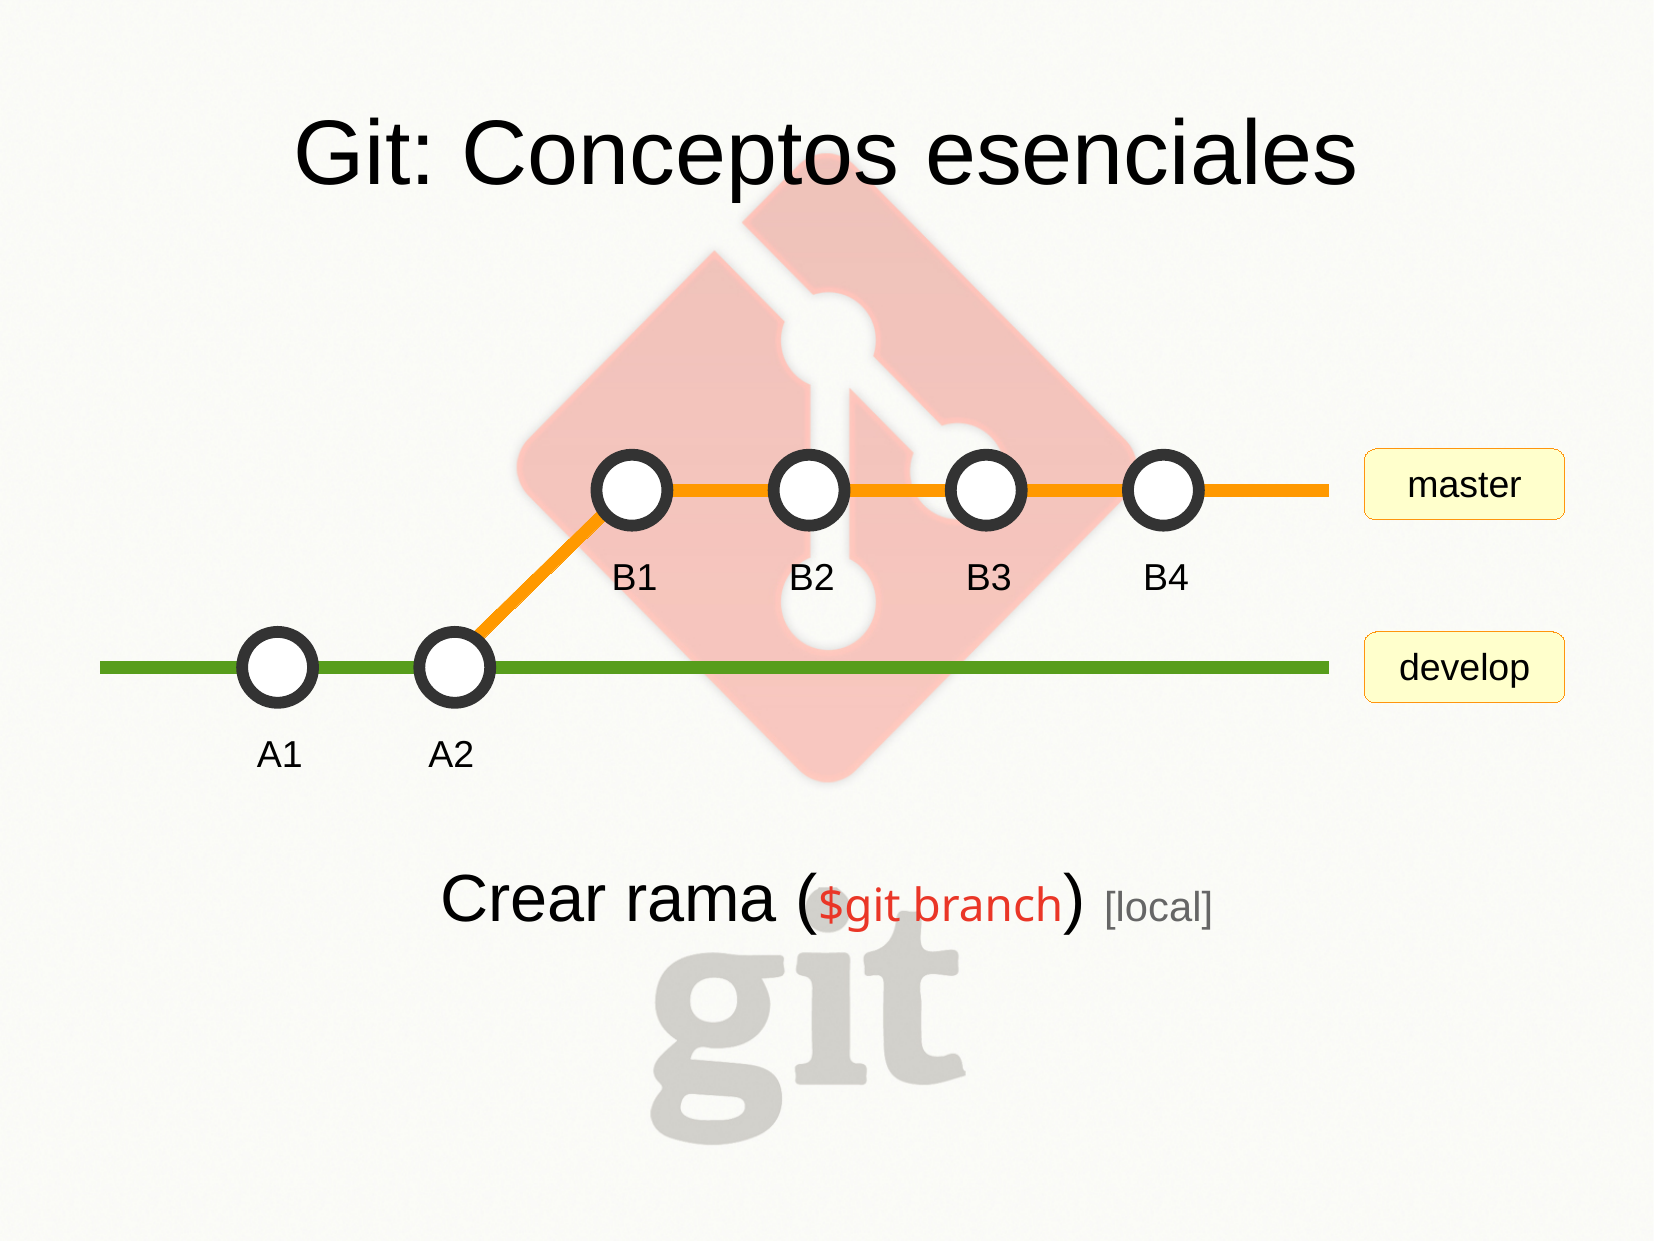

# Git: Conceptos esenciales
master
Crear rama ($git branch) [local]
B1
B2
B3
B4
develop
A1
A2